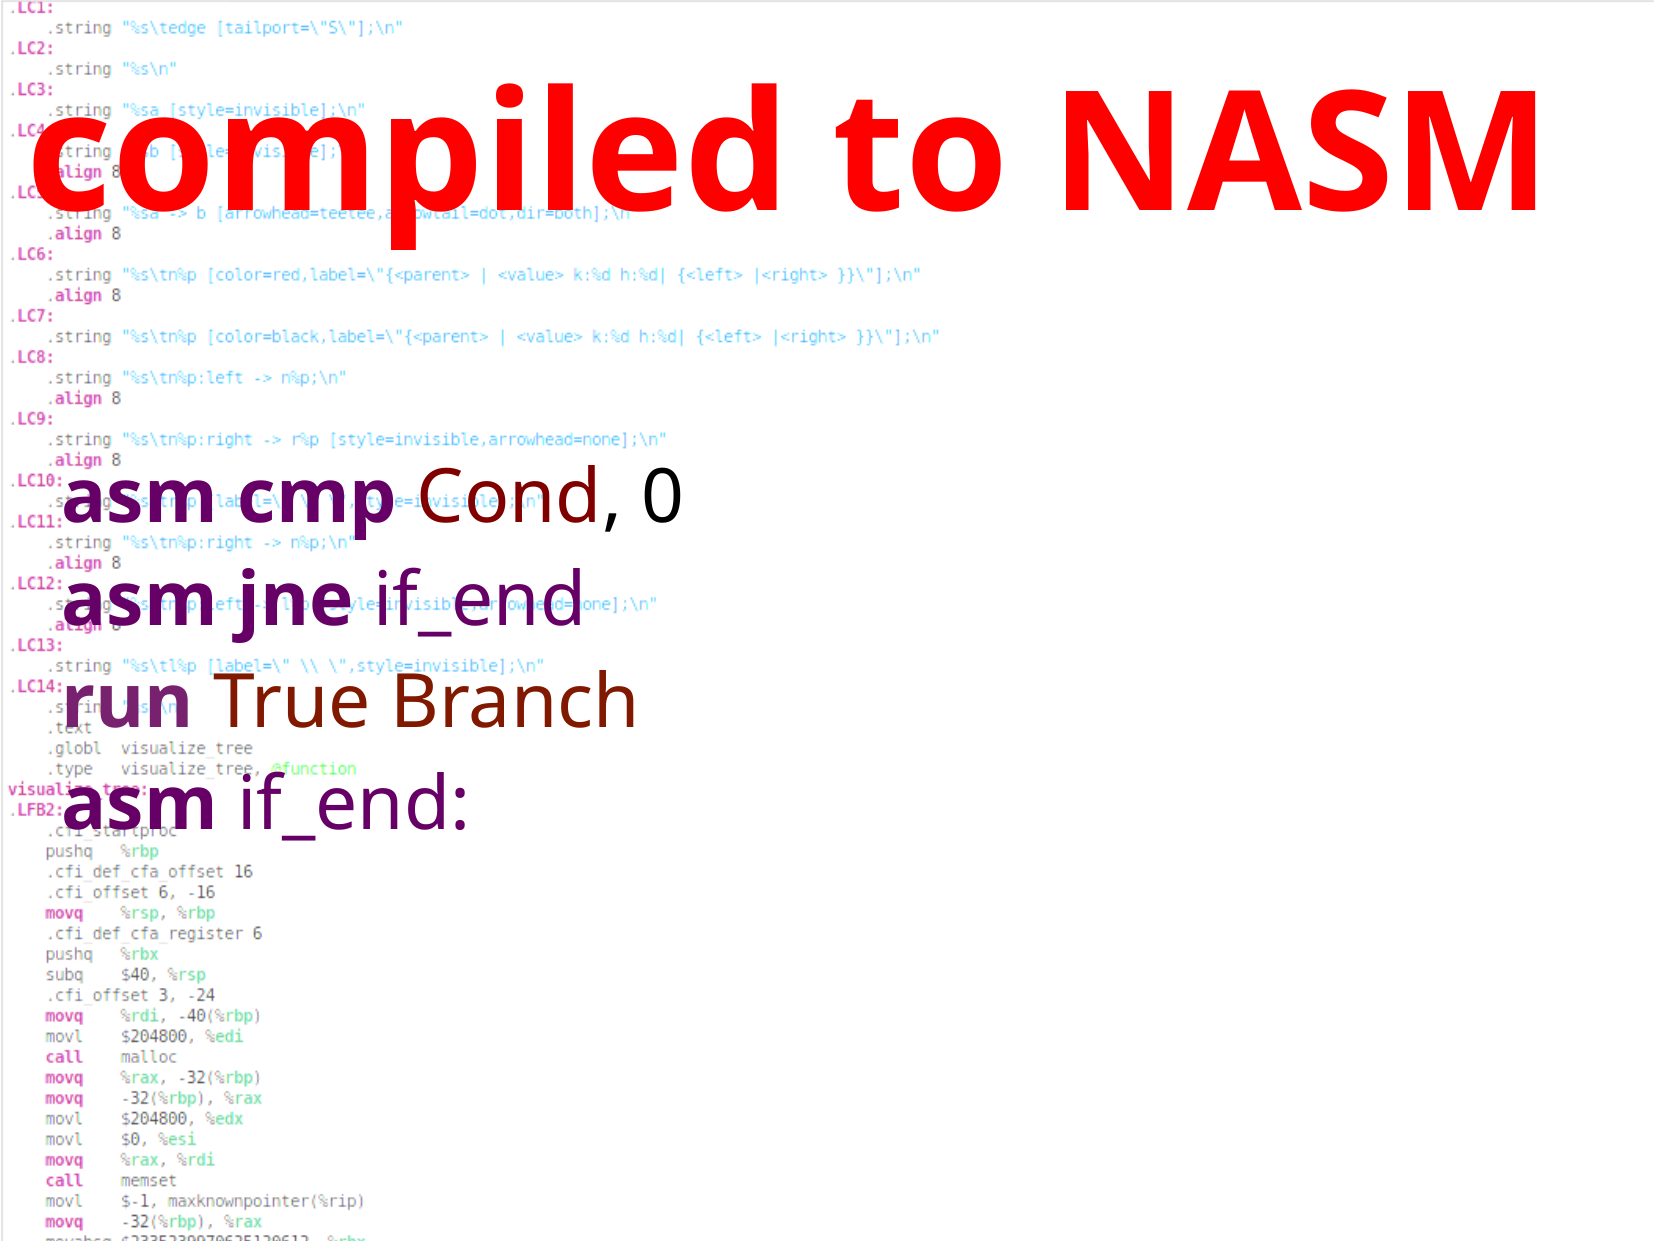

compiled to NASM
asm cmp Cond, 0
asm jne if_end
run True Branch
asm if_end: